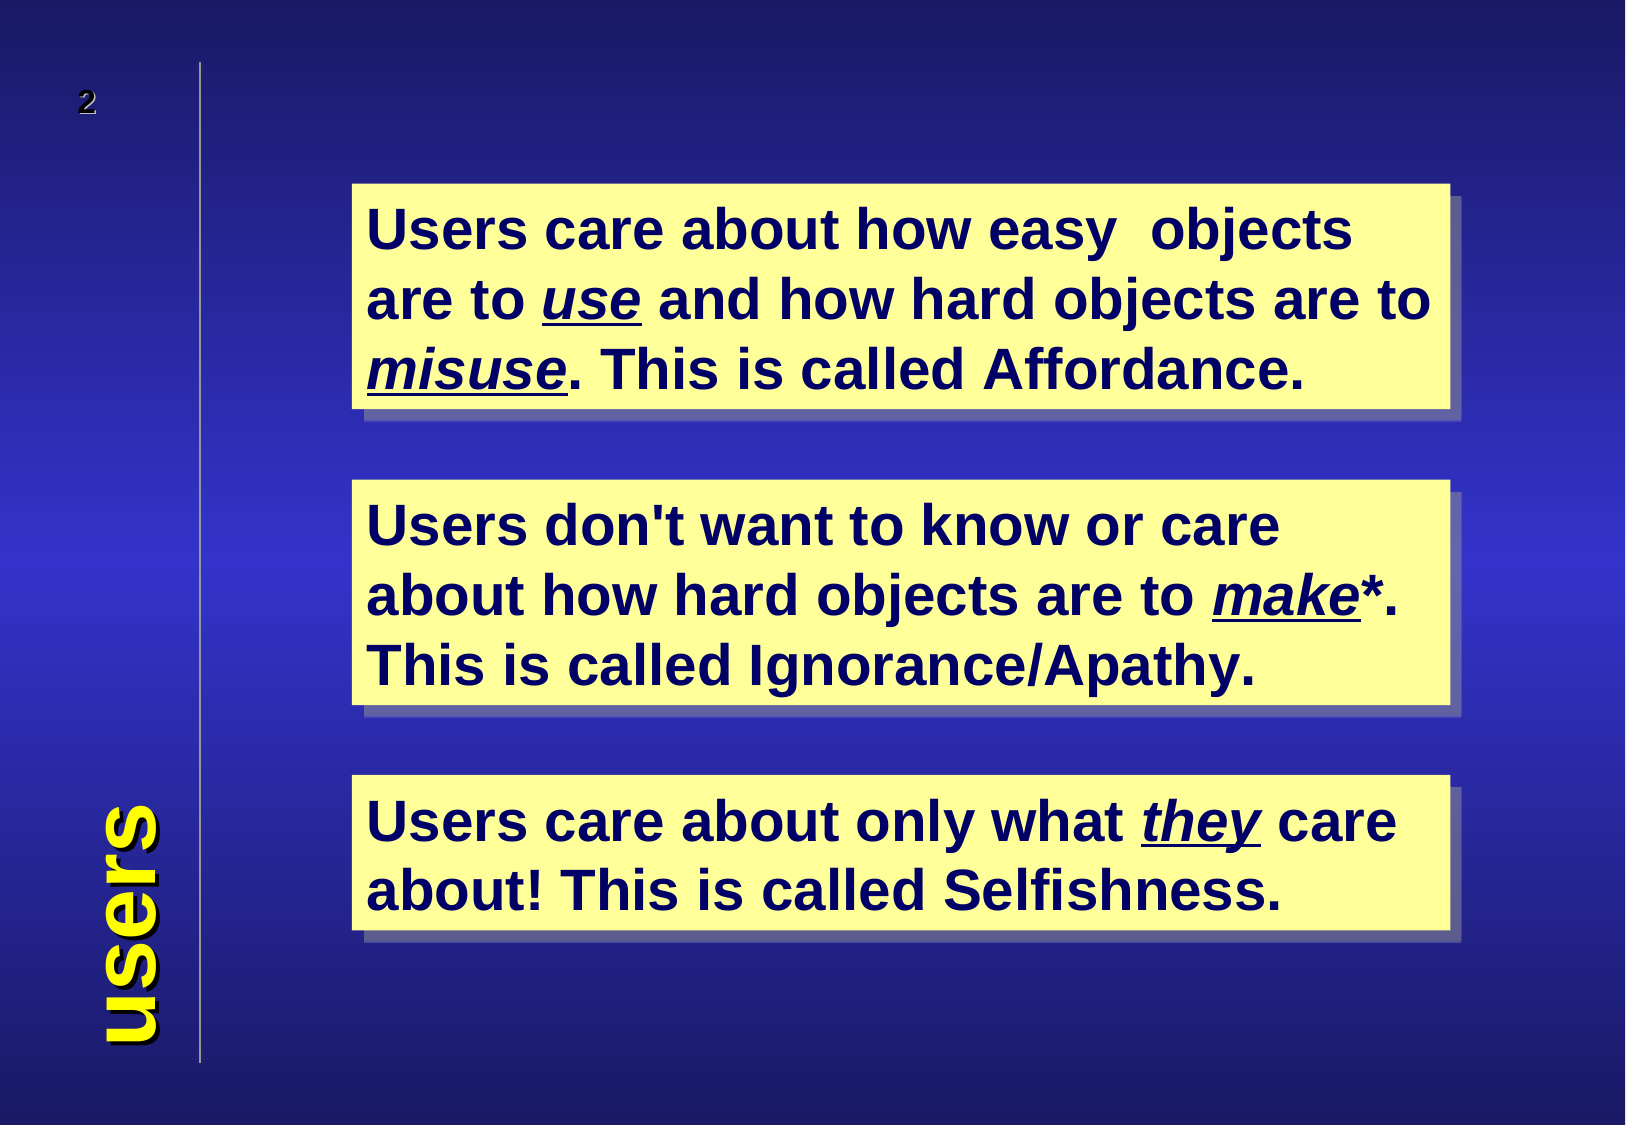

2
Users care about how easy objects are to use and how hard objects are to misuse. This is called Affordance.
Users don't want to know or care about how hard objects are to make*.
This is called Ignorance/Apathy.
# users
Users care about only what they care about! This is called Selfishness.